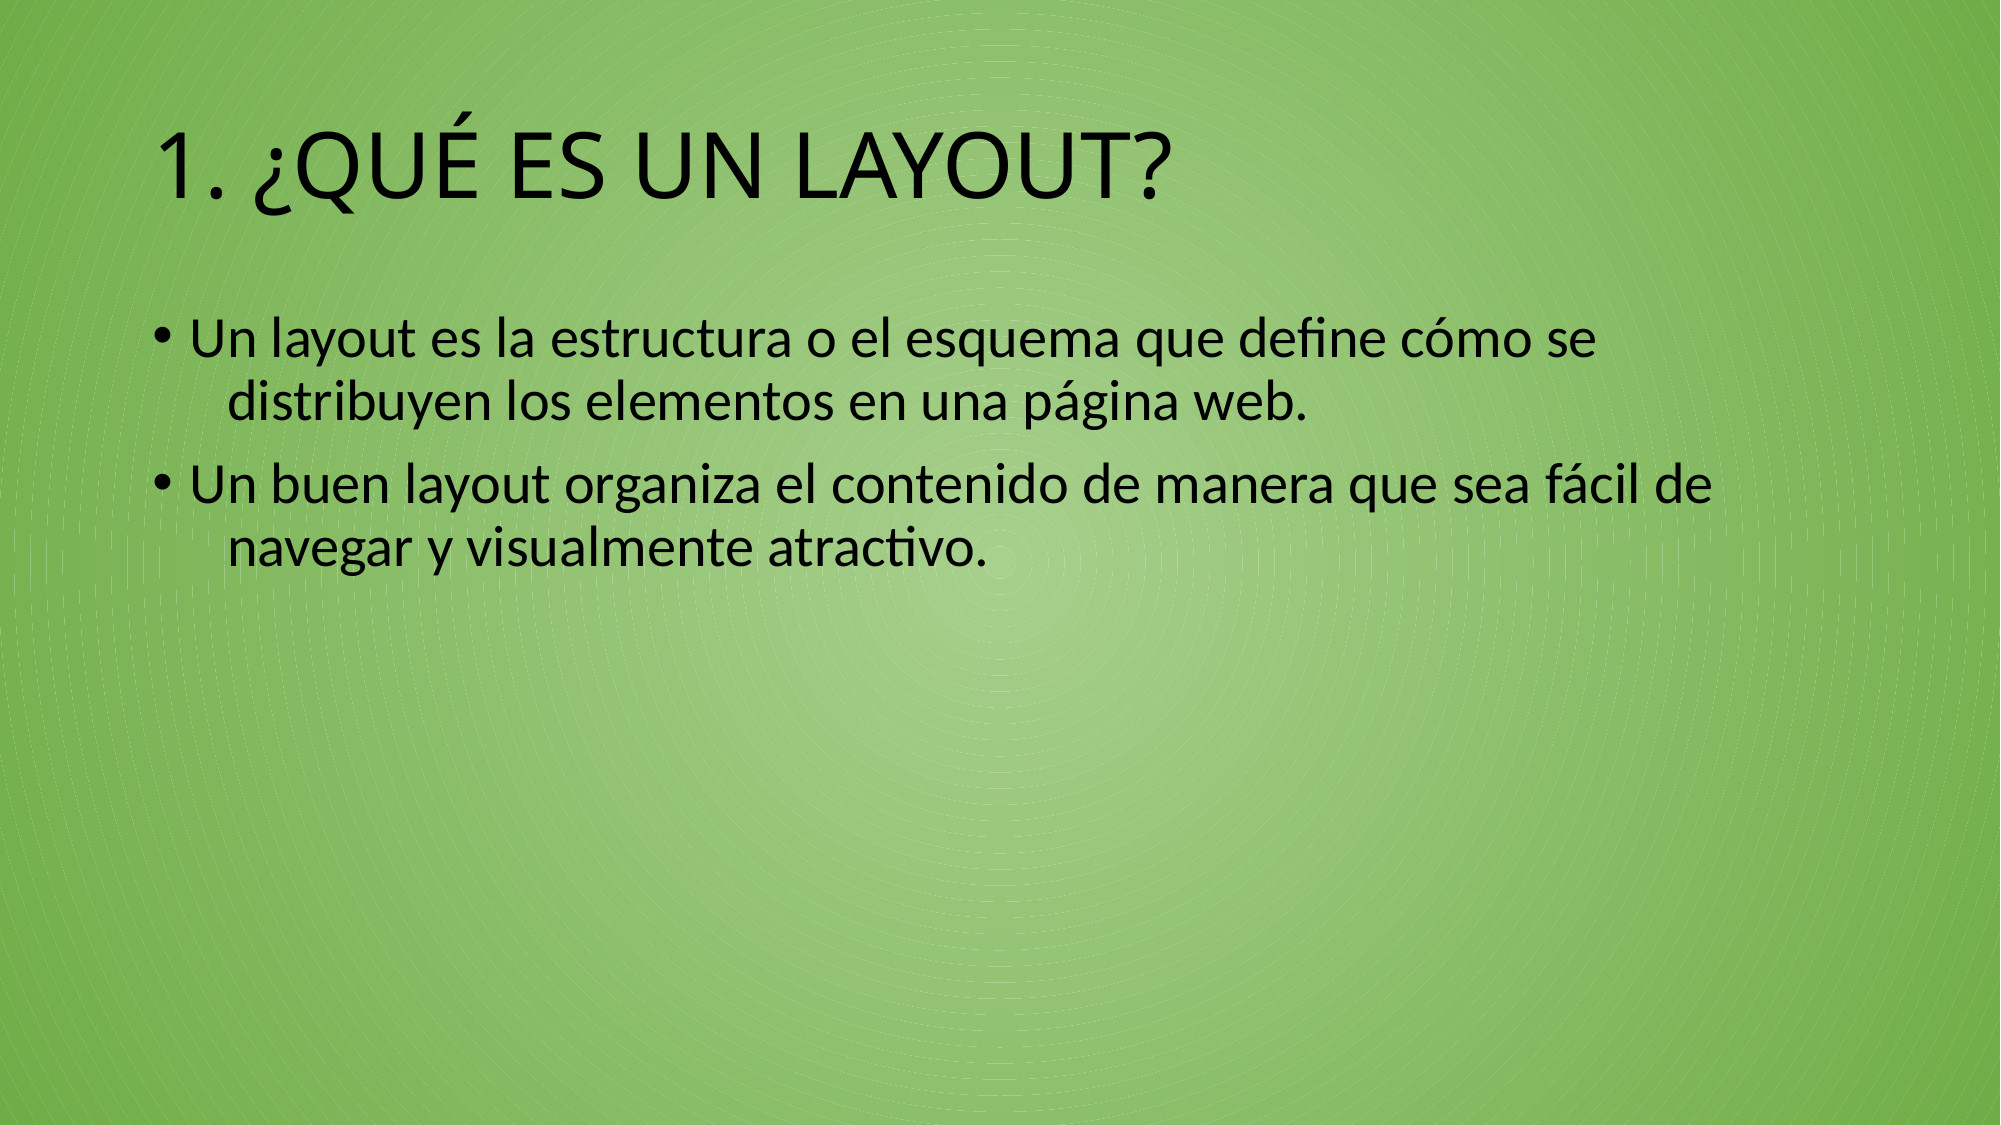

# 1. ¿QUÉ ES UN LAYOUT?
Un layout es la estructura o el esquema que define cómo se distribuyen los elementos en una página web.
Un buen layout organiza el contenido de manera que sea fácil de navegar y visualmente atractivo.